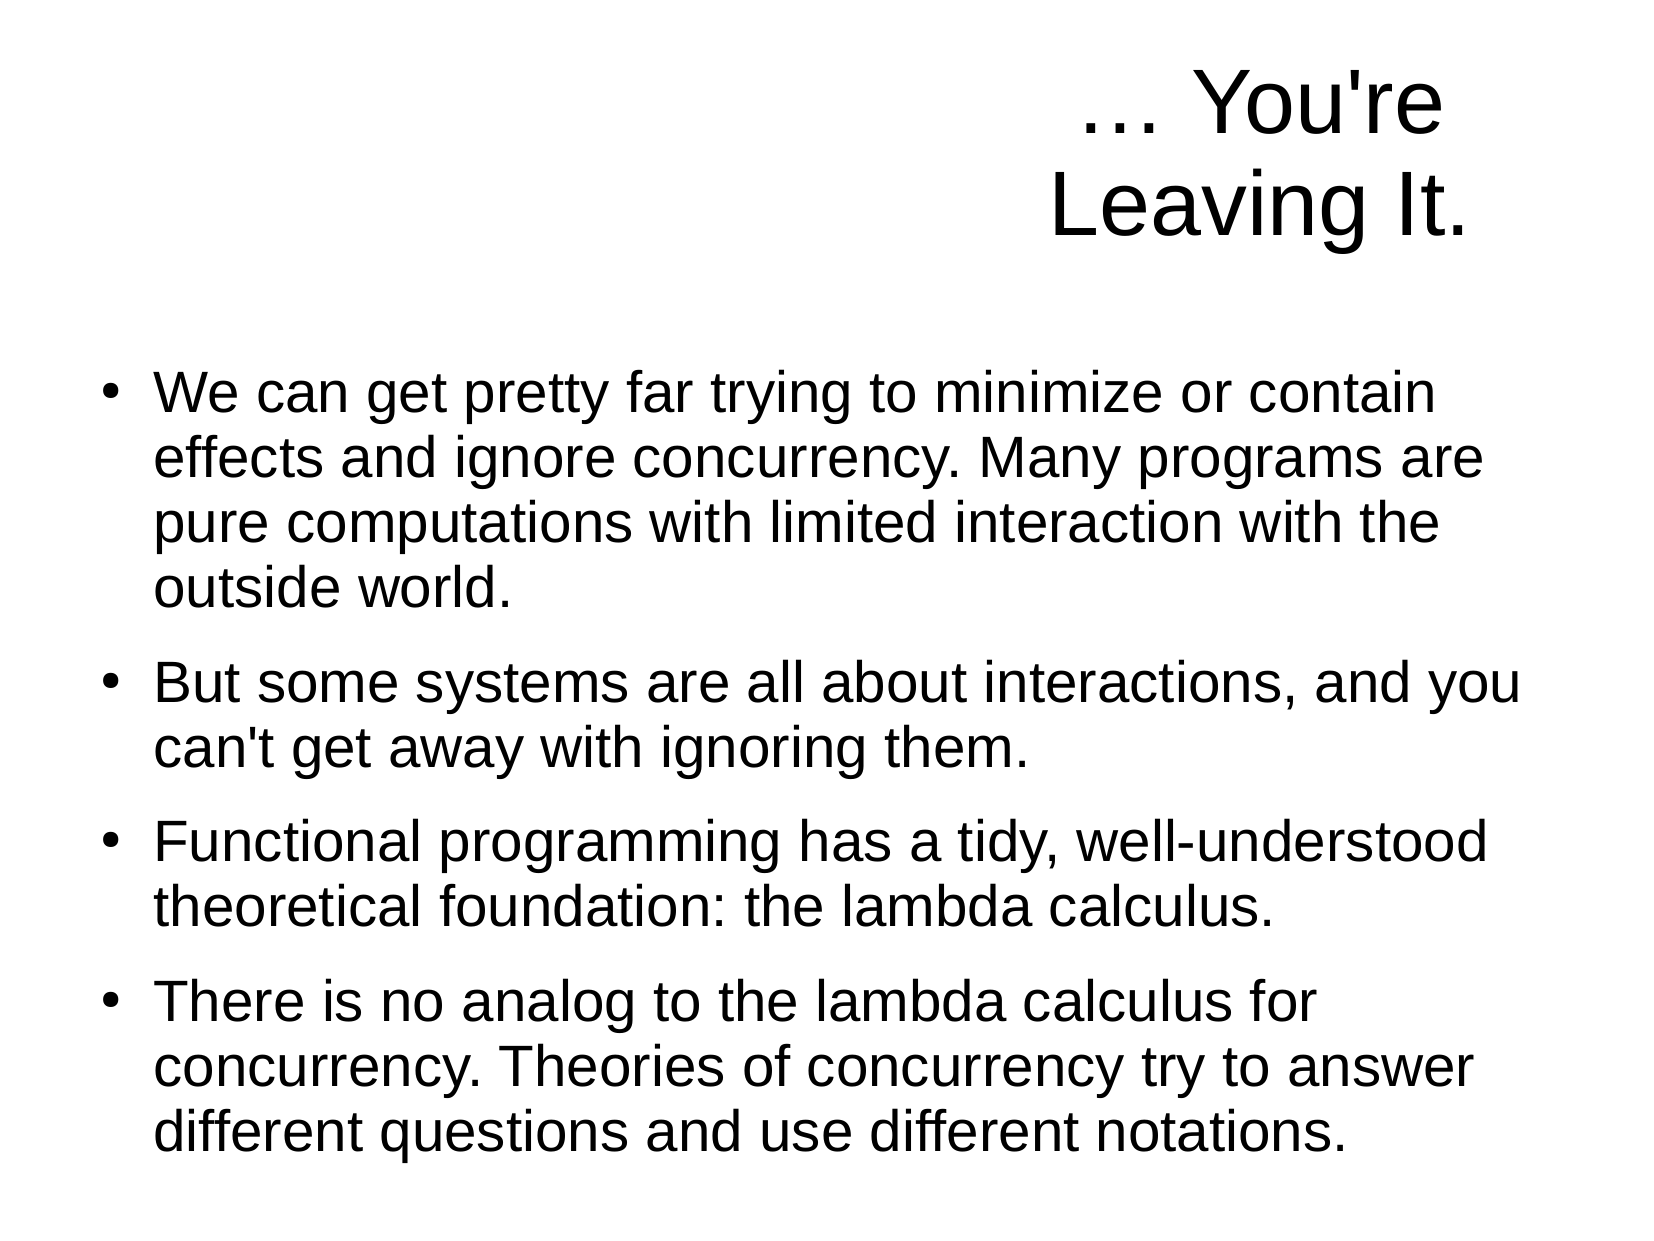

# … You're Leaving It.
We can get pretty far trying to minimize or contain effects and ignore concurrency. Many programs are pure computations with limited interaction with the outside world.
But some systems are all about interactions, and you can't get away with ignoring them.
Functional programming has a tidy, well-understood theoretical foundation: the lambda calculus.
There is no analog to the lambda calculus for concurrency. Theories of concurrency try to answer different questions and use different notations.